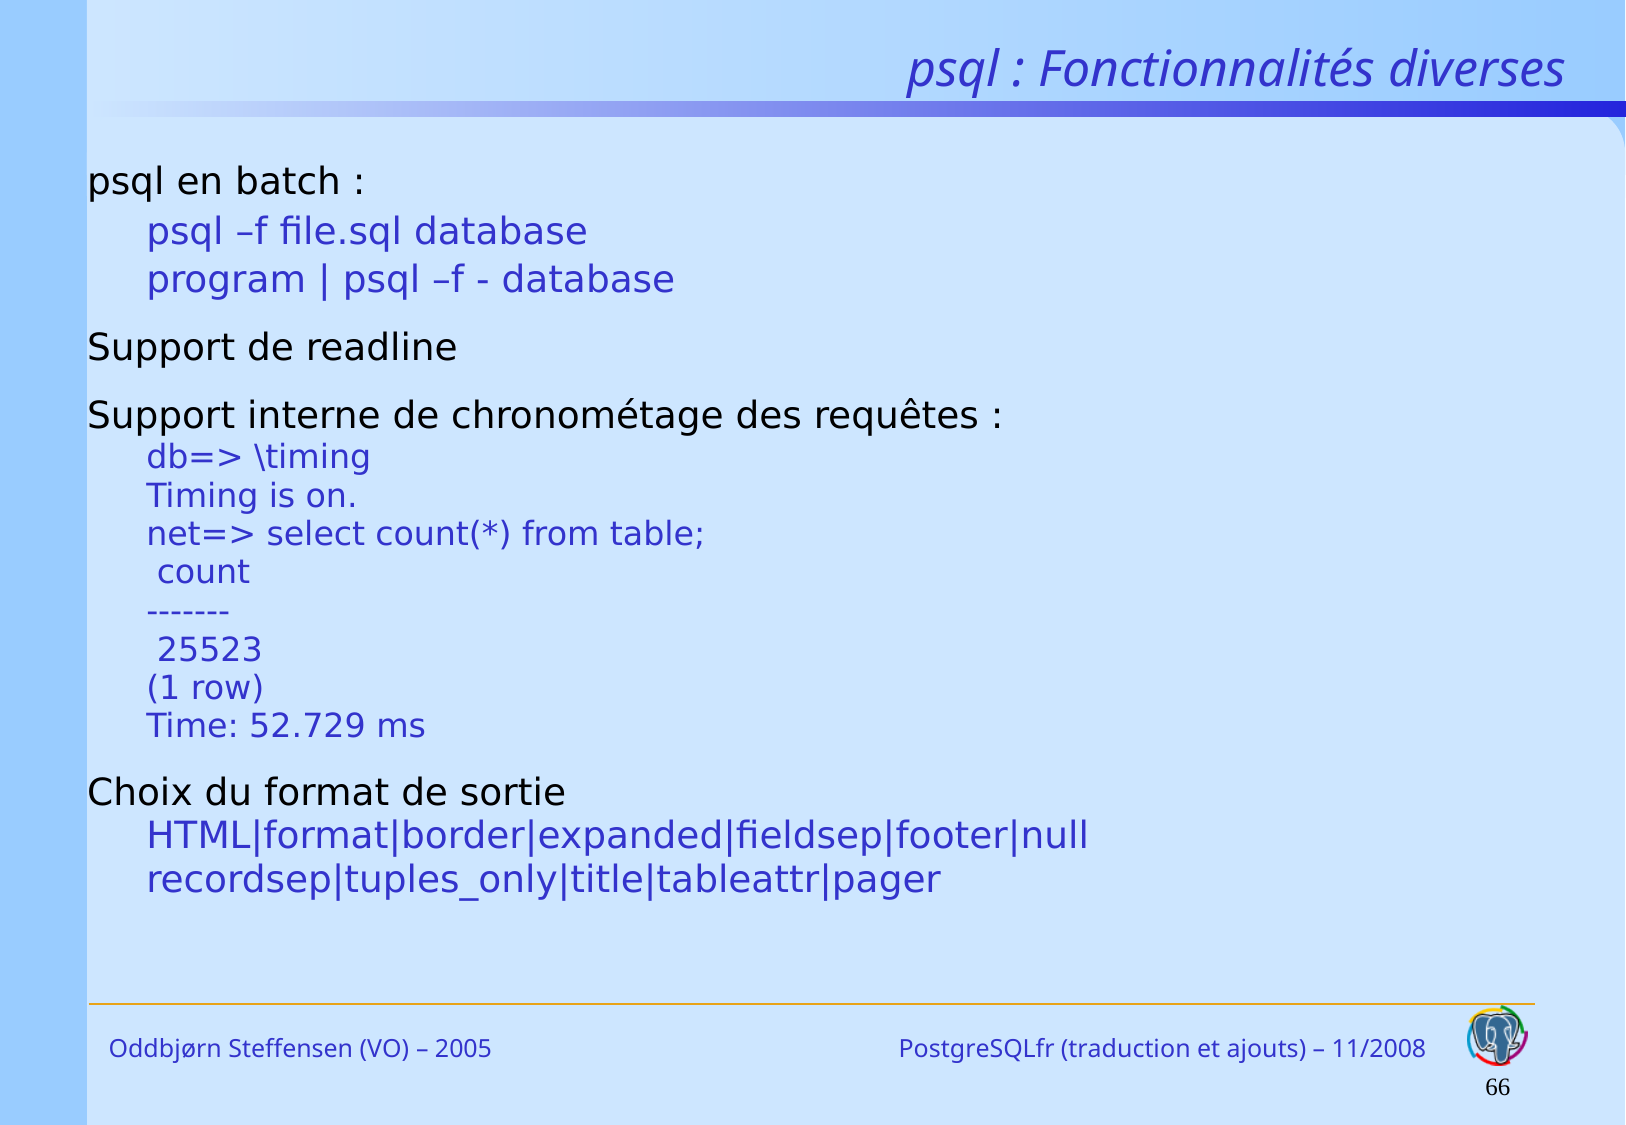

# psql : Fonctionnalités diverses
psql en batch :
psql –f file.sql database
program | psql –f - database
Support de readline
Support interne de chronométage des requêtes :
db=> \timing
Timing is on.
net=> select count(*) from table;
 count
-------
 25523
(1 row)
Time: 52.729 ms
Choix du format de sortie
HTML|format|border|expanded|fieldsep|footer|null
recordsep|tuples_only|title|tableattr|pager